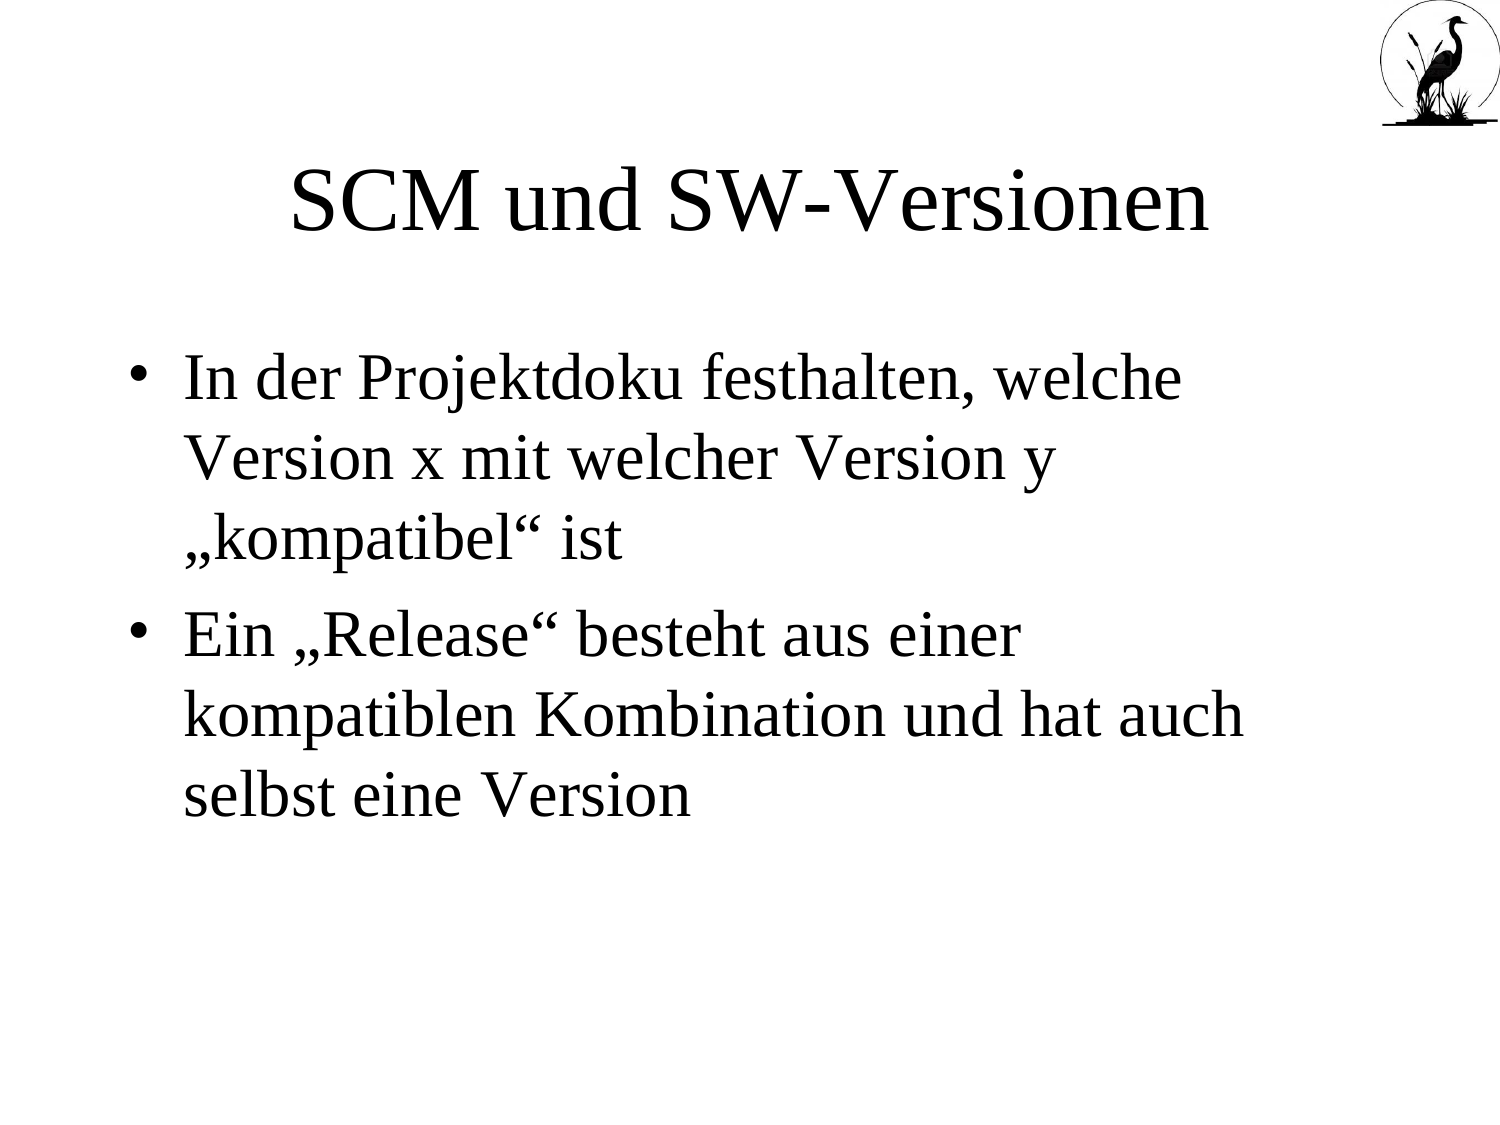

# SCM und SW-Versionen
In der Projektdoku festhalten, welche Version x mit welcher Version y „kompatibel“ ist
Ein „Release“ besteht aus einer kompatiblen Kombination und hat auch selbst eine Version